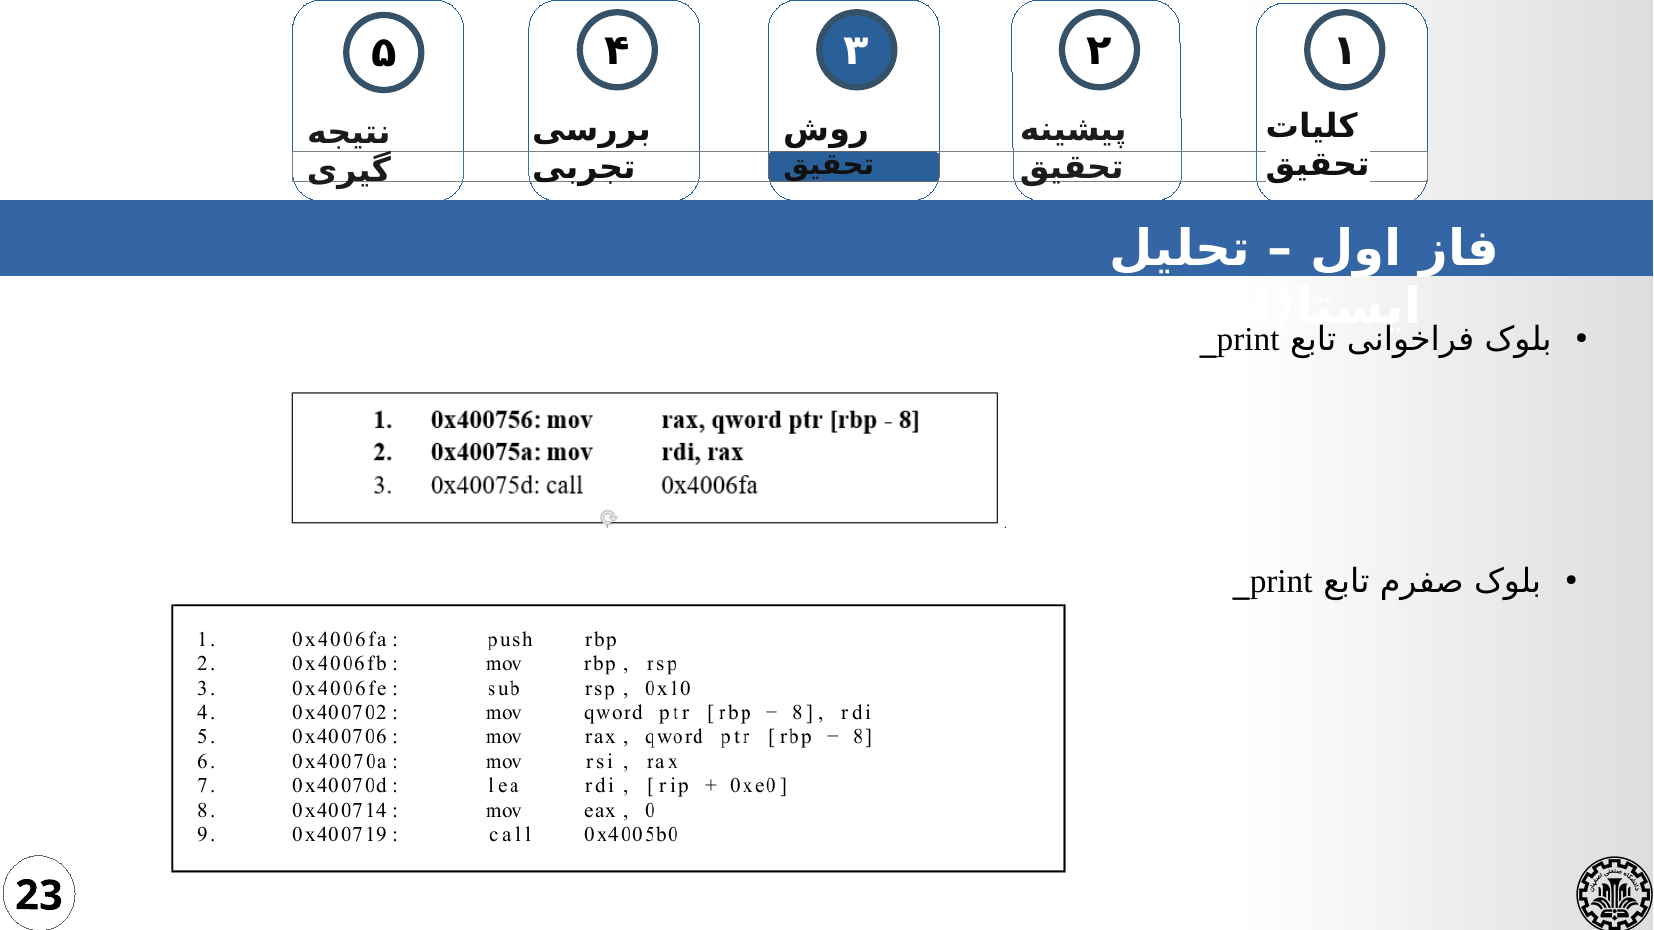

۴
۳
۲
۱
۵
کلیات تحقیق
بررسی تجربی
روش تحقیق
پیشینه تحقیق
نتیجه گیری
فاز اول – تحلیل ایستا(ادامه.)
بلوک فراخوانی تابع print_
بلوک صفرم تابع print_
23